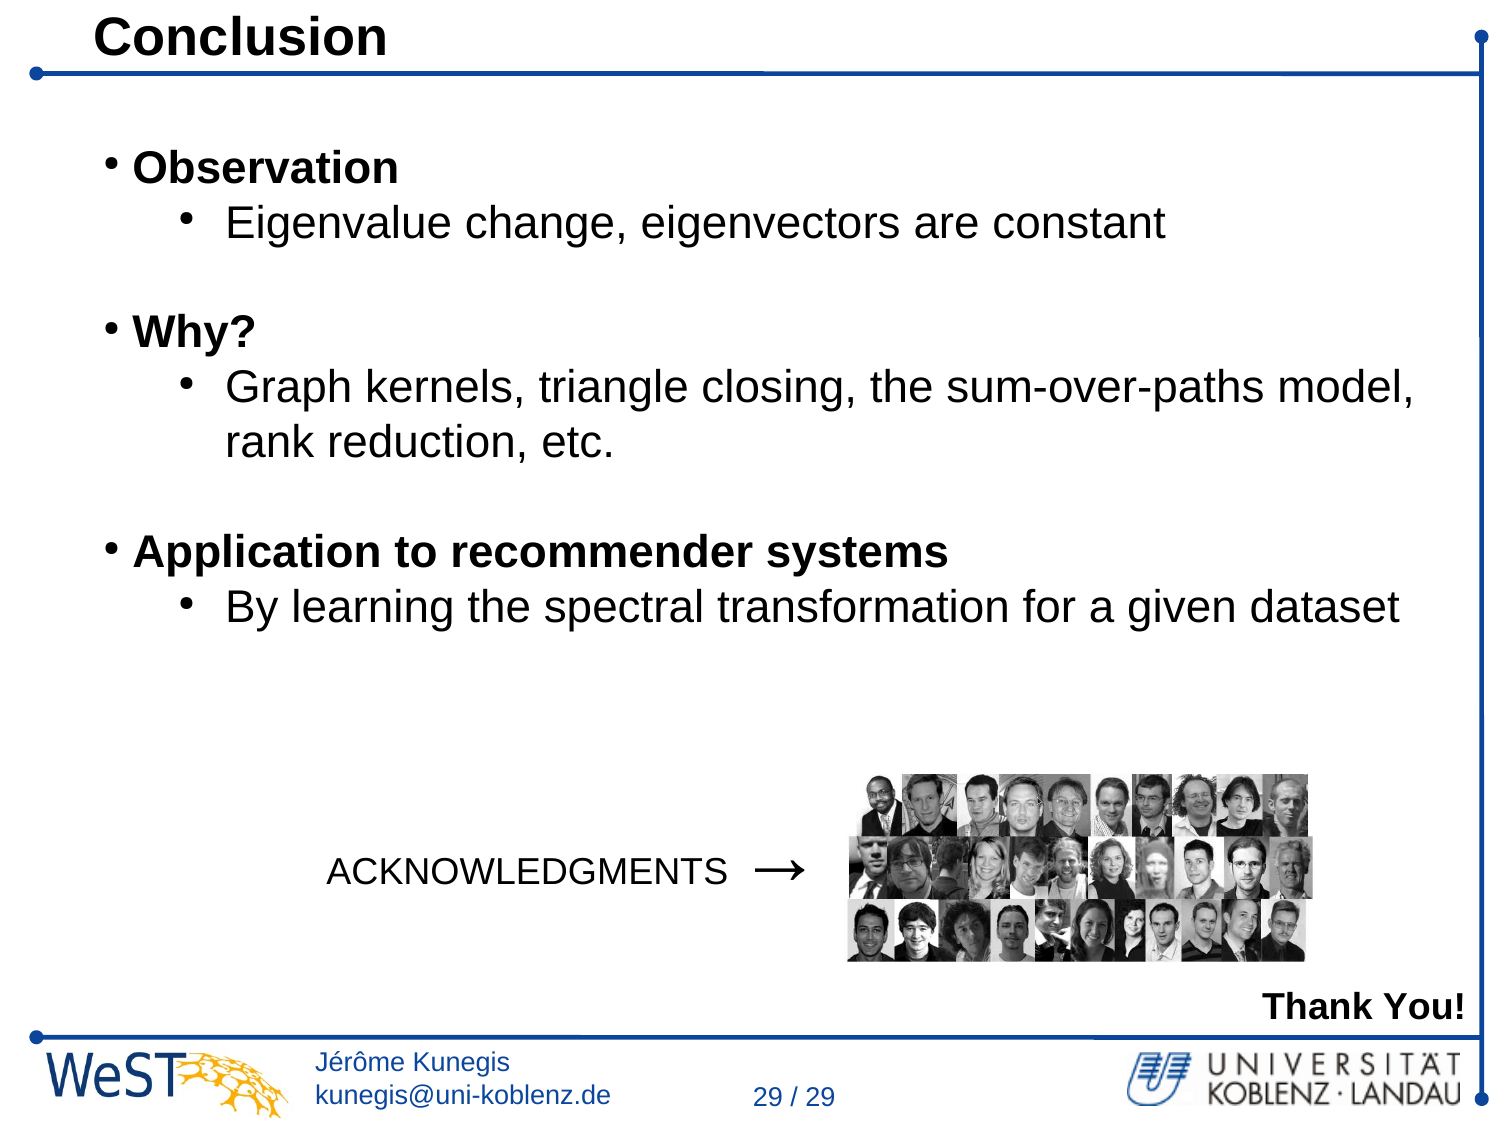

Conclusion
 Observation
Eigenvalue change, eigenvectors are constant
 Why?
Graph kernels, triangle closing, the sum-over-paths model, rank reduction, etc.
 Application to recommender systems
By learning the spectral transformation for a given dataset
ACKNOWLEDGMENTS →
Thank You!